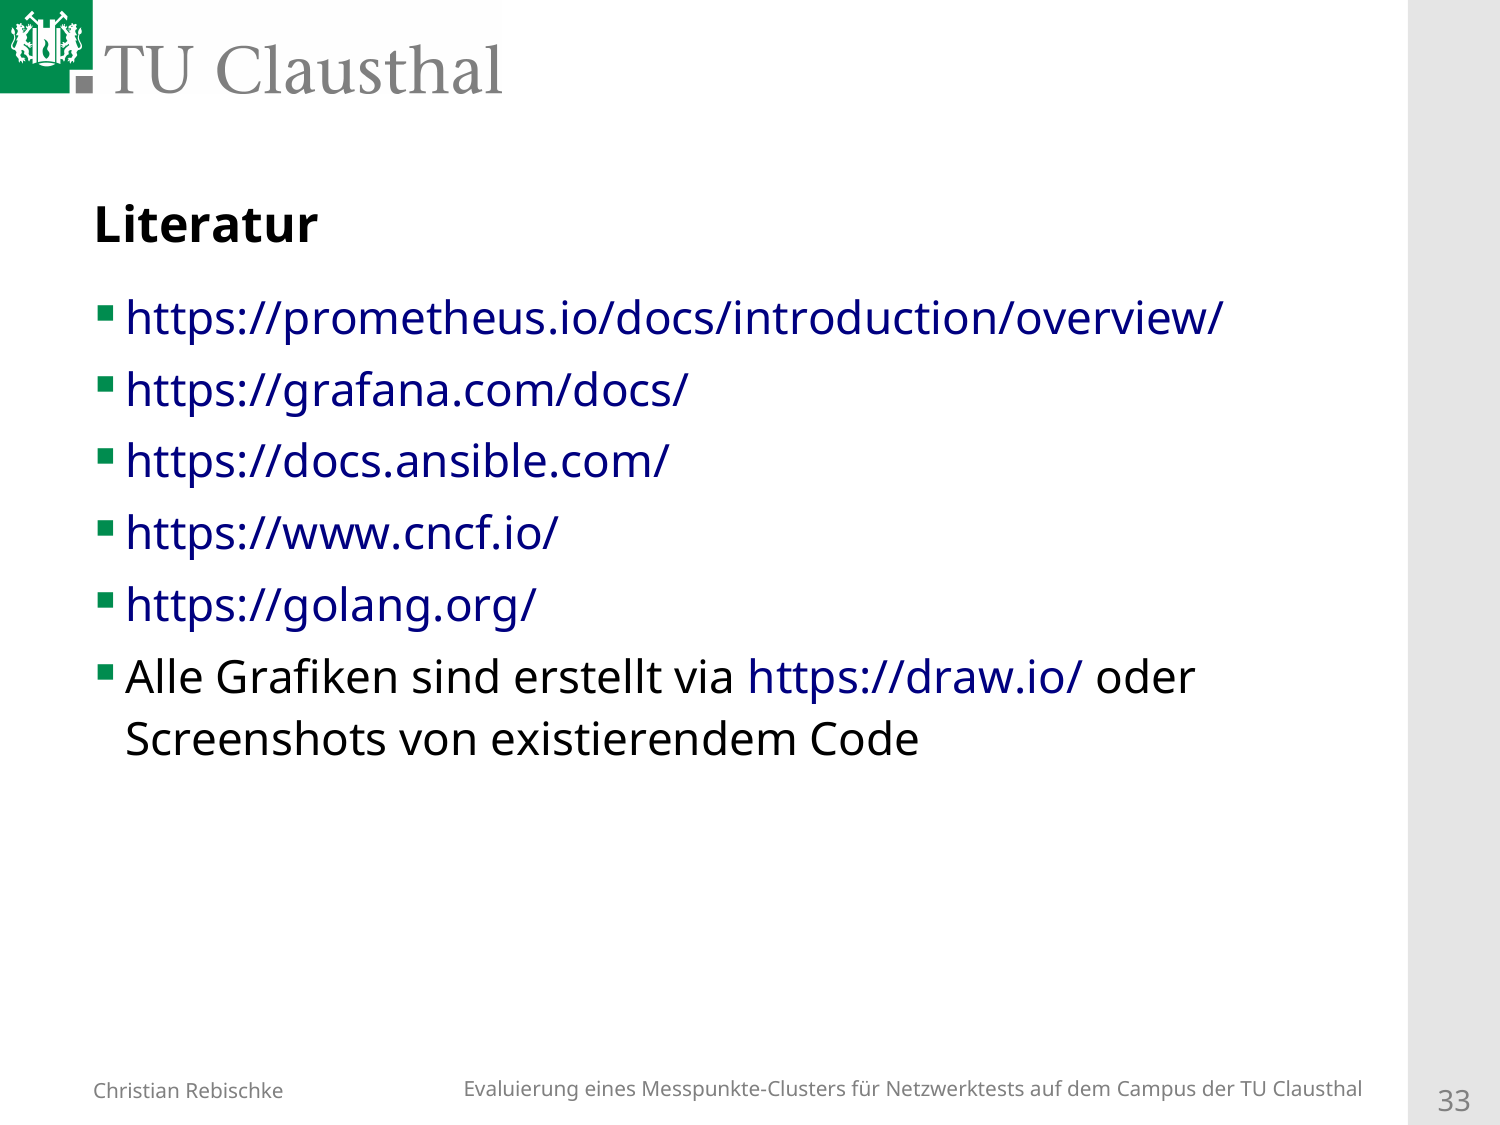

# Literatur
https://prometheus.io/docs/introduction/overview/
https://grafana.com/docs/
https://docs.ansible.com/
https://www.cncf.io/
https://golang.org/
Alle Grafiken sind erstellt via https://draw.io/ oder Screenshots von existierendem Code